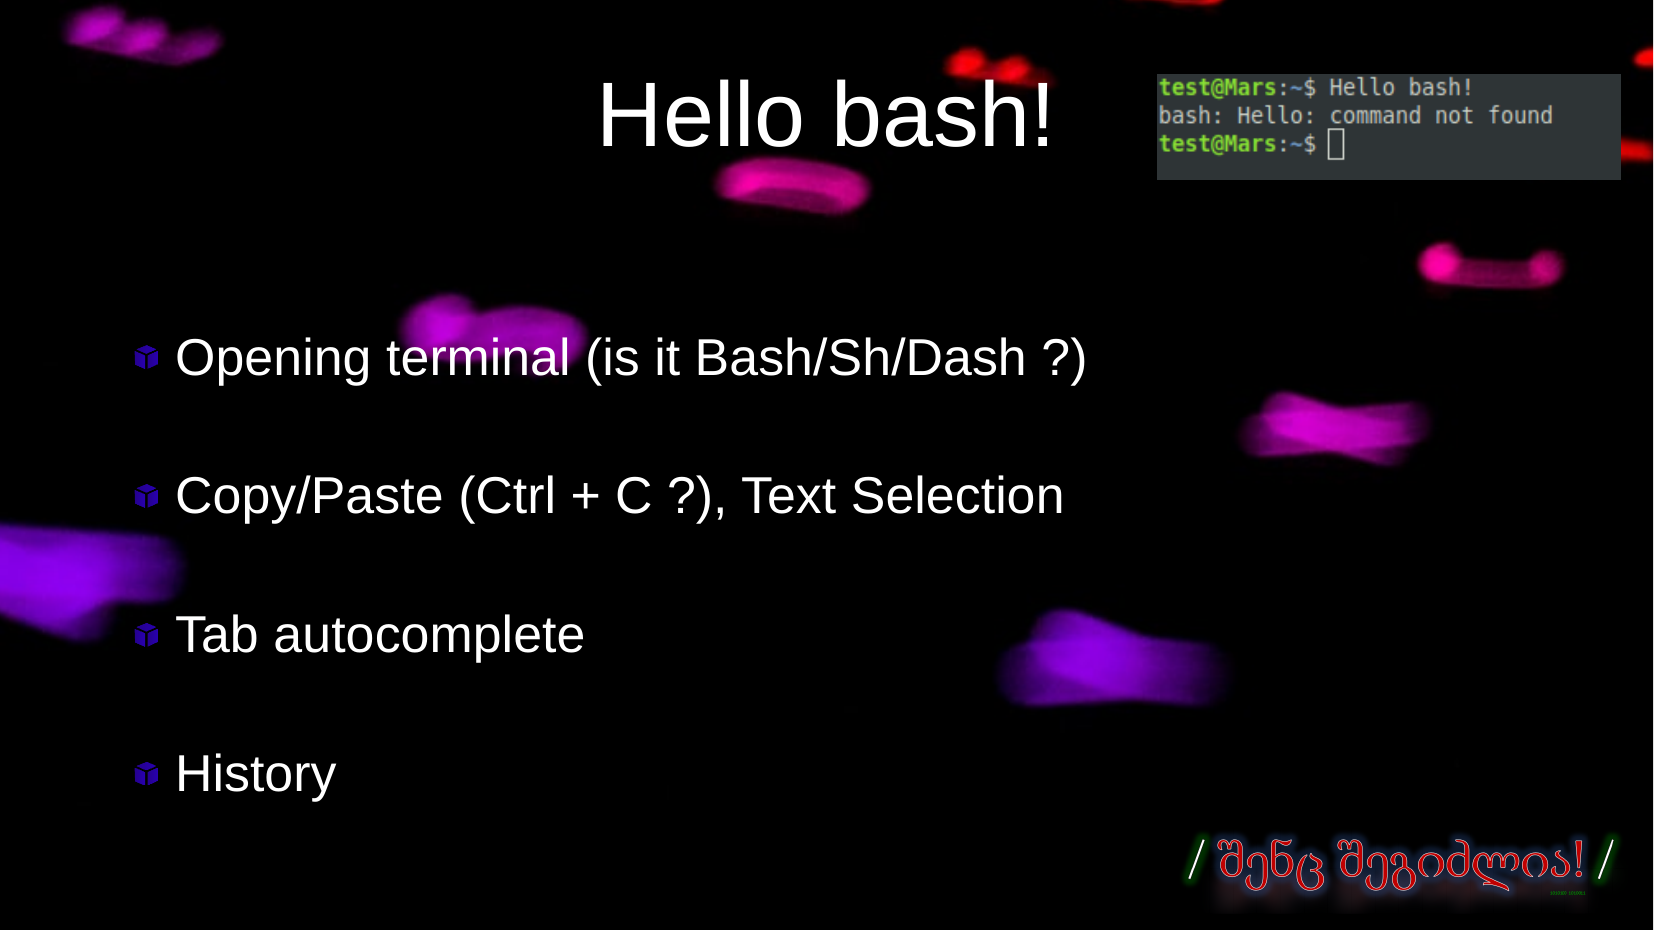

# Hello bash!
Opening terminal (is it Bash/Sh/Dash ?)
Copy/Paste (Ctrl + C ?), Text Selection
Tab autocomplete
History